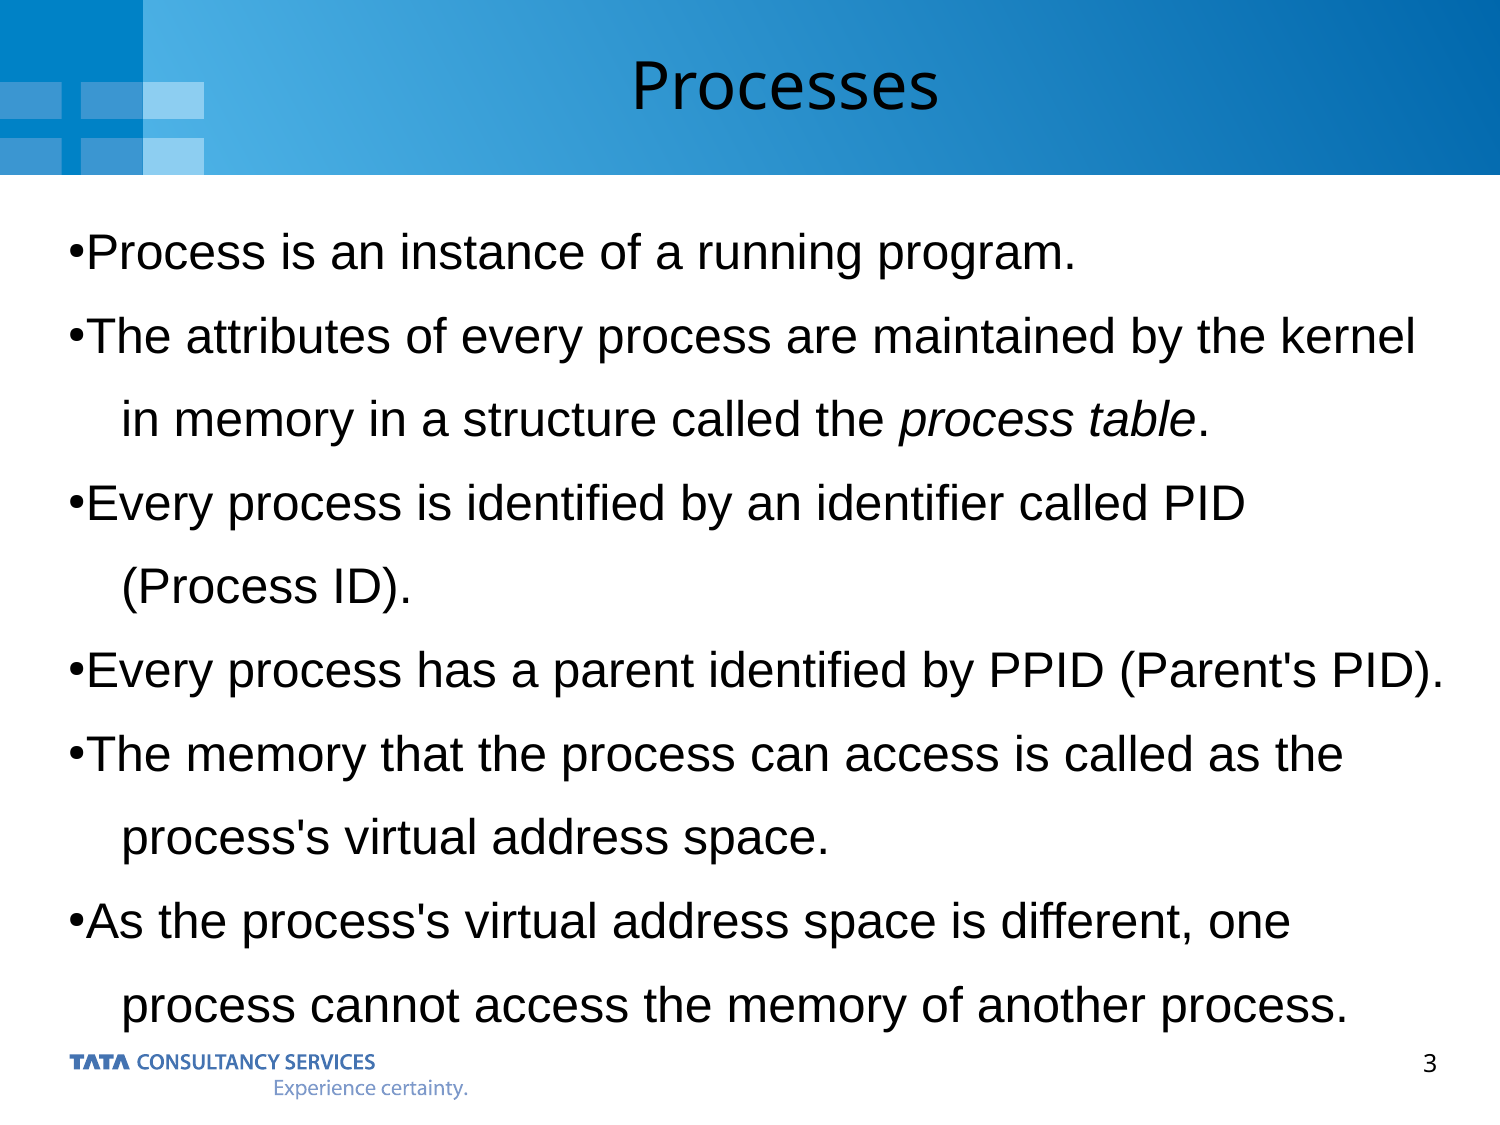

Processes
Process is an instance of a running program.
The attributes of every process are maintained by the kernel in memory in a structure called the process table.
Every process is identified by an identifier called PID (Process ID).
Every process has a parent identified by PPID (Parent's PID).
The memory that the process can access is called as the process's virtual address space.
As the process's virtual address space is different, one process cannot access the memory of another process.